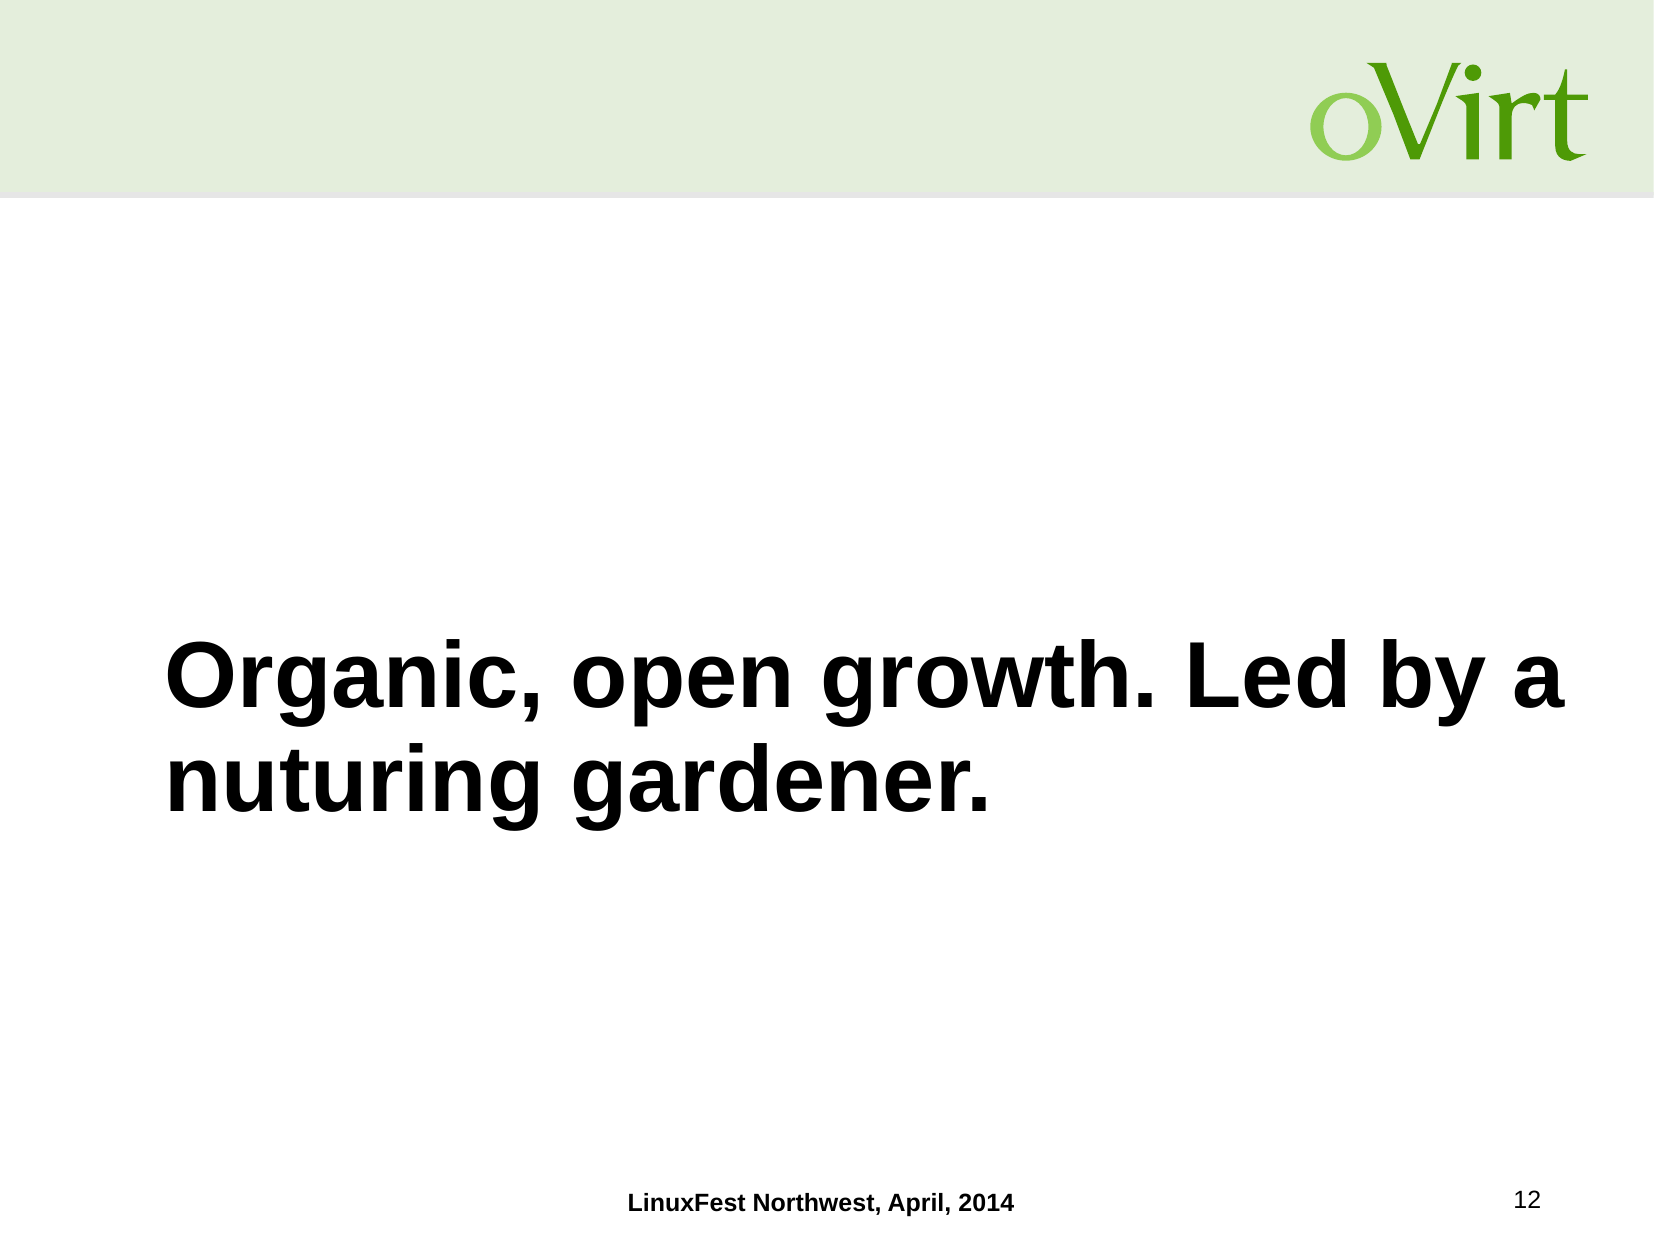

Organic, open growth. Led by a nuturing gardener.